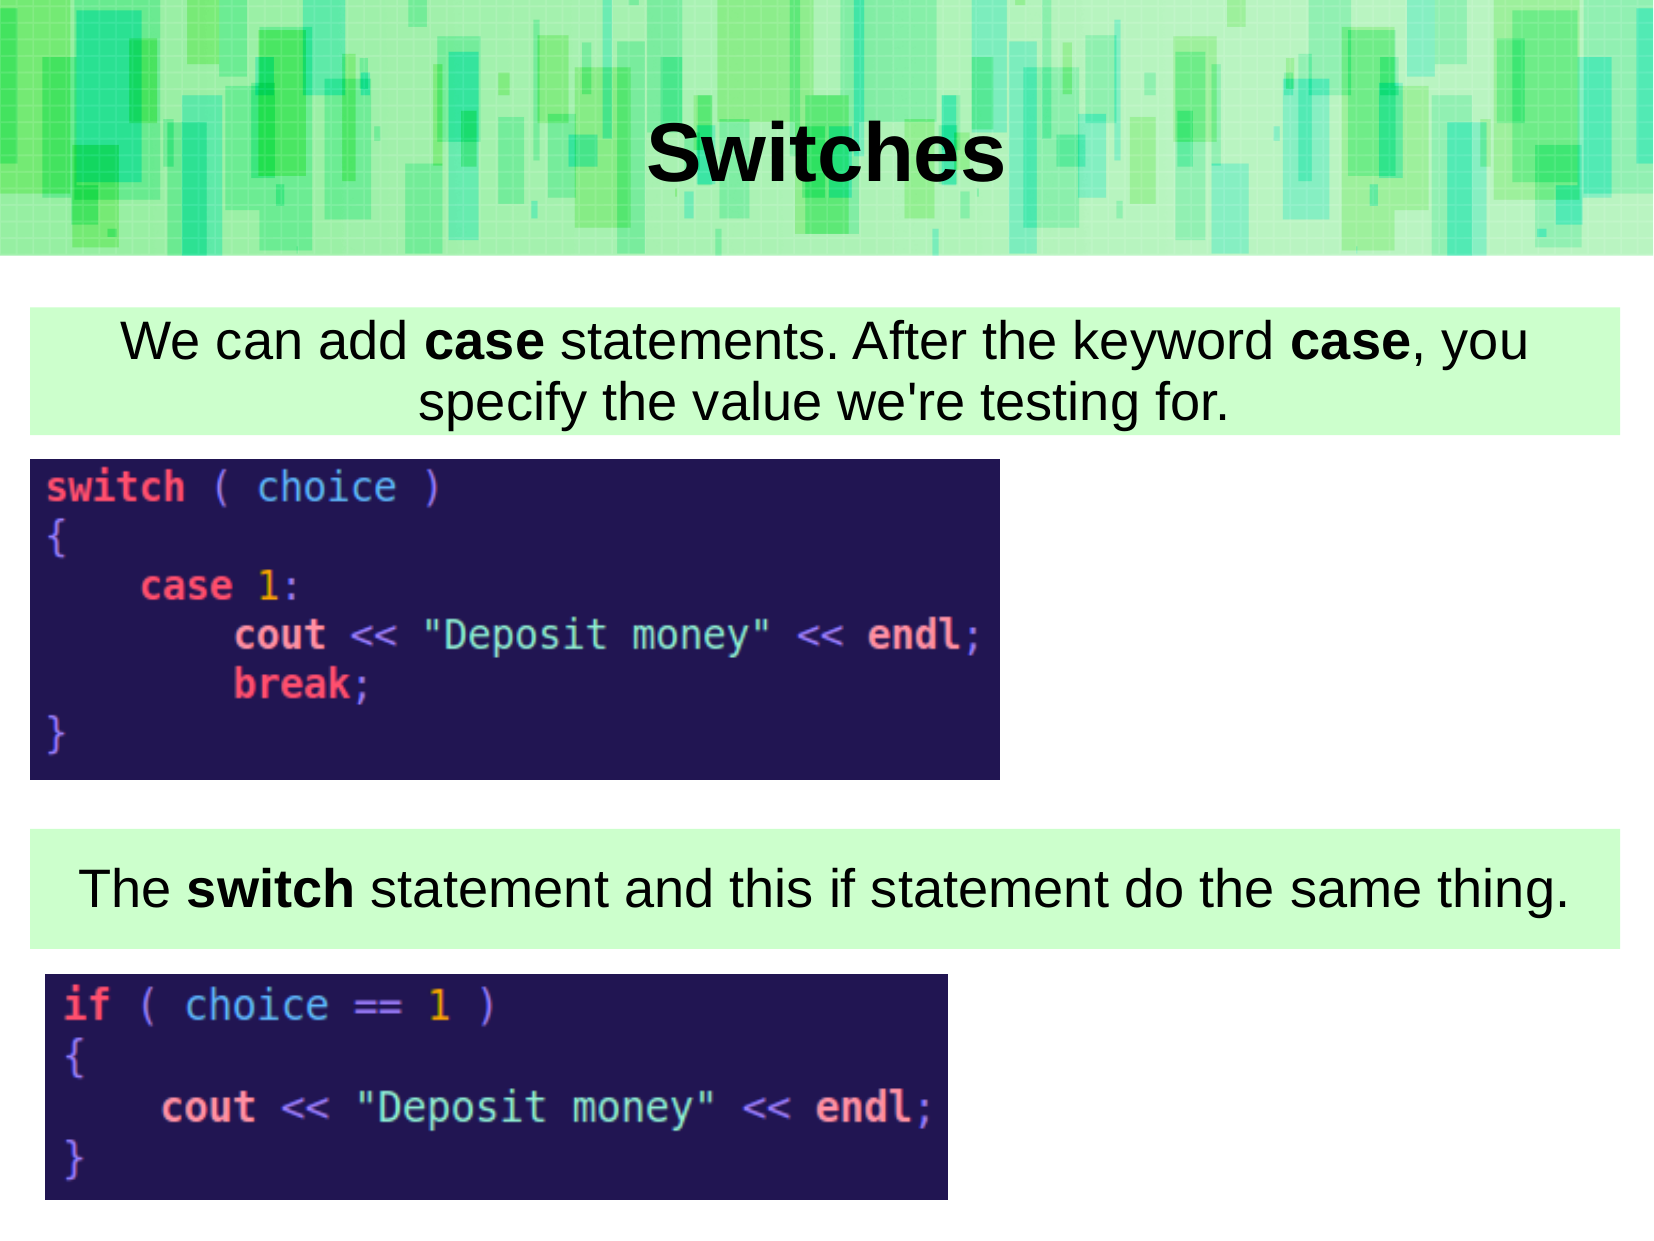

# Switches
We can add case statements. After the keyword case, you specify the value we're testing for.
The switch statement and this if statement do the same thing.